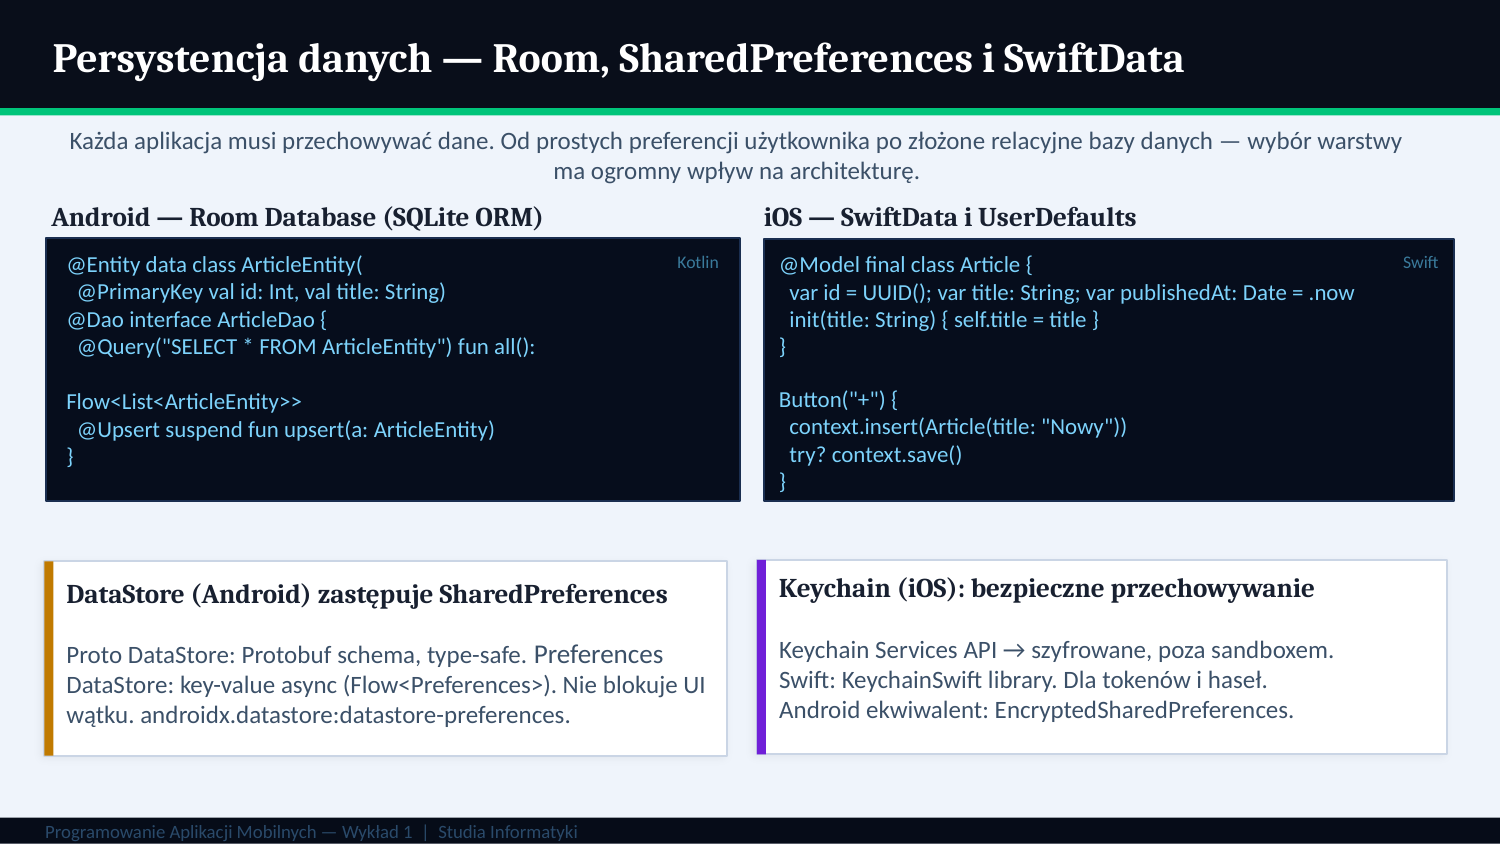

Persystencja danych — Room, SharedPreferences i SwiftData
Każda aplikacja musi przechowywać dane. Od prostych preferencji użytkownika po złożone relacyjne bazy danych — wybór warstwy ma ogromny wpływ na architekturę.
Android — Room Database (SQLite ORM)
iOS — SwiftData i UserDefaults
Kotlin
Swift
@Entity data class ArticleEntity(
 @PrimaryKey val id: Int, val title: String)
@Dao interface ArticleDao {
  @Query("SELECT * FROM ArticleEntity") fun all():
Flow<List<ArticleEntity>>
  @Upsert suspend fun upsert(a: ArticleEntity)
}
@Model final class Article {
  var id = UUID(); var title: String; var publishedAt: Date = .now
  init(title: String) { self.title = title }
}
Button("+") {
  context.insert(Article(title: "Nowy"))
  try? context.save()
}
Keychain (iOS): bezpieczne przechowywanie
Keychain Services API → szyfrowane, poza sandboxem.
Swift: KeychainSwift library. Dla tokenów i haseł.
Android ekwiwalent: EncryptedSharedPreferences.
DataStore (Android) zastępuje SharedPreferences
Proto DataStore: Protobuf schema, type-safe. Preferences DataStore: key-value async (Flow<Preferences>). Nie blokuje UI wątku. androidx.datastore:datastore-preferences.
Programowanie Aplikacji Mobilnych — Wykład 1 | Studia Informatyki